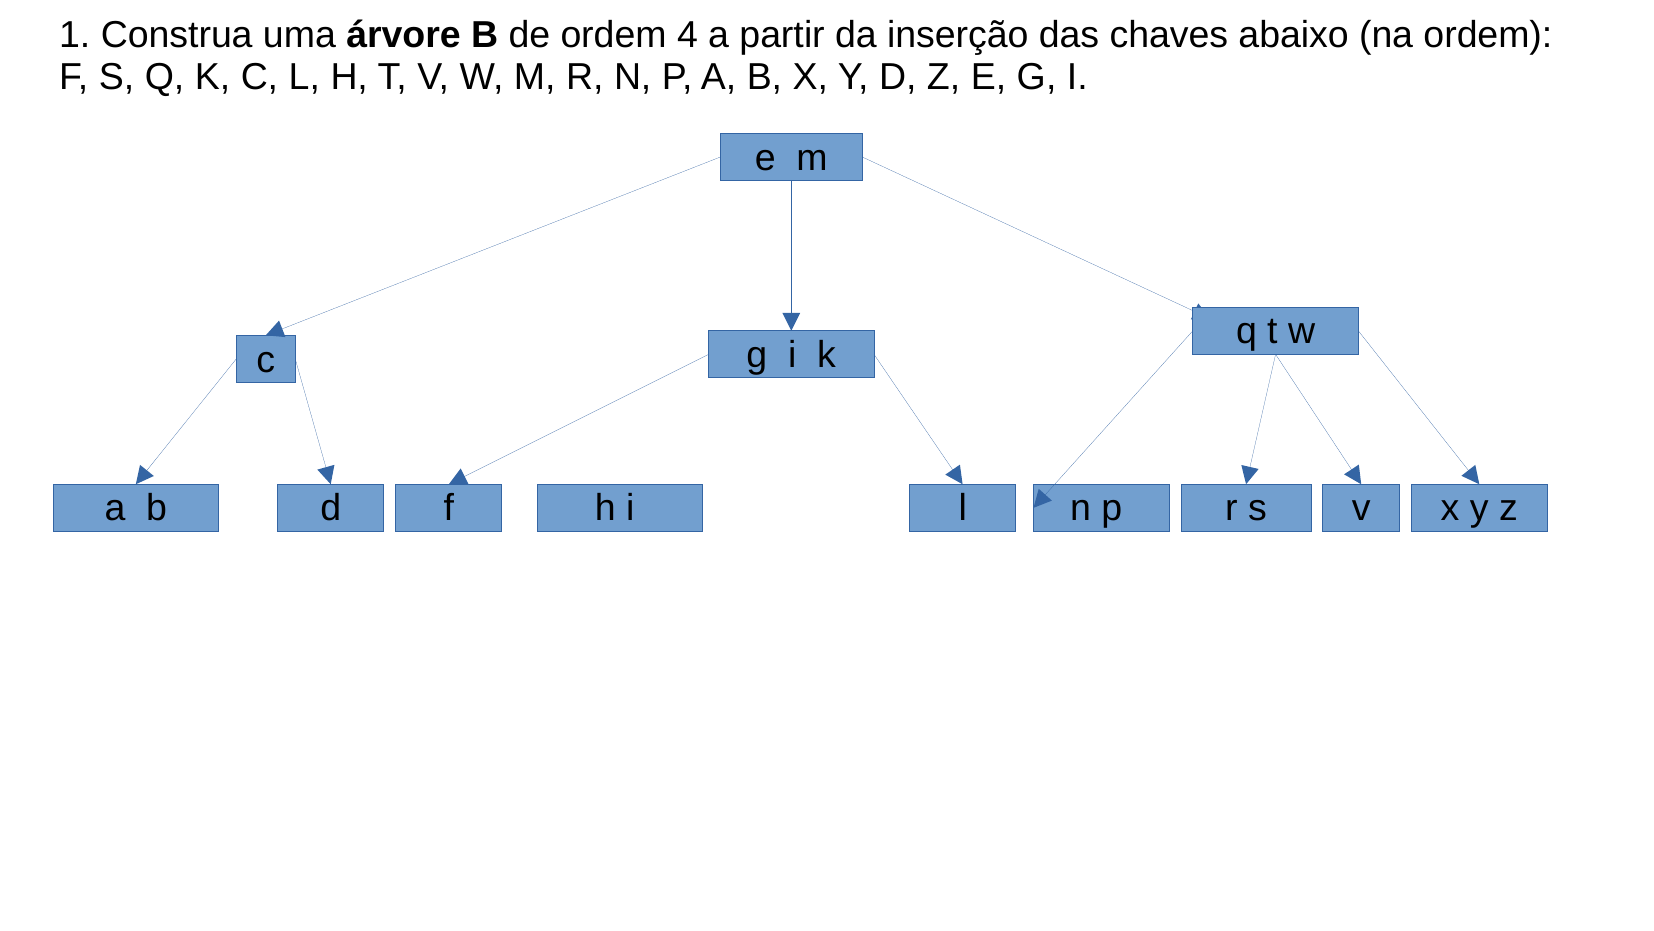

# 1. Construa uma árvore B de ordem 4 a partir da inserção das chaves abaixo (na ordem): F, S, Q, K, C, L, H, T, V, W, M, R, N, P, A, B, X, Y, D, Z, E, G, I.
e m
q t w
g i k
c
a b
d
f
h i
l
n p
r s
v
x y z